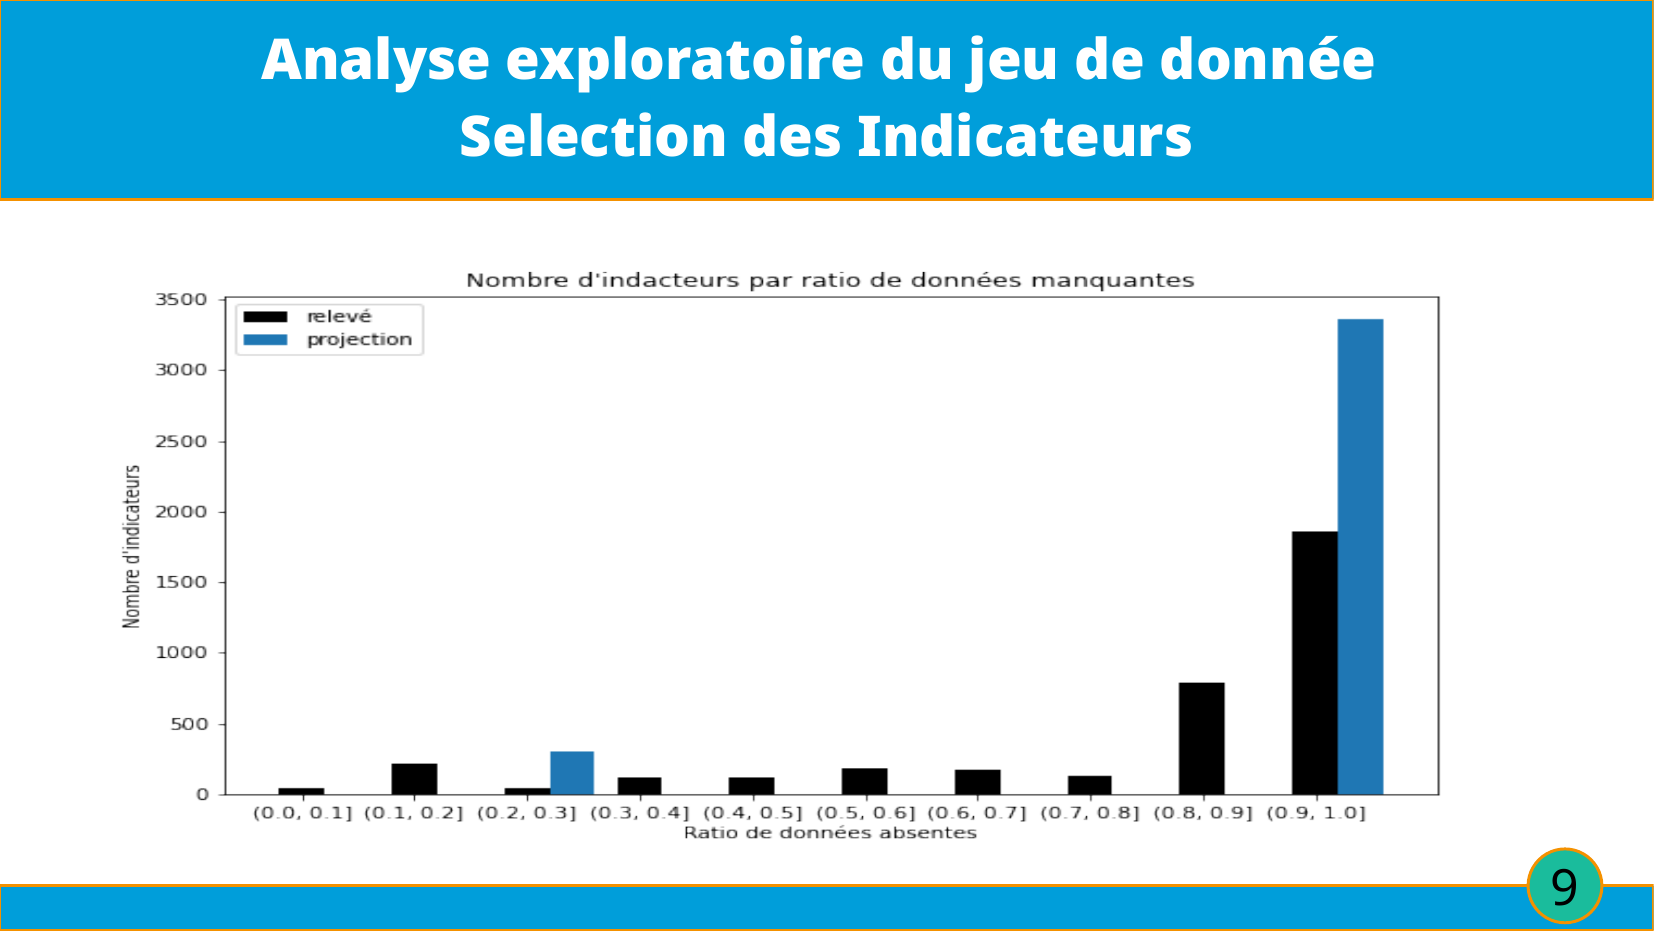

# Analyse exploratoire du jeu de donnée Selection des Indicateurs